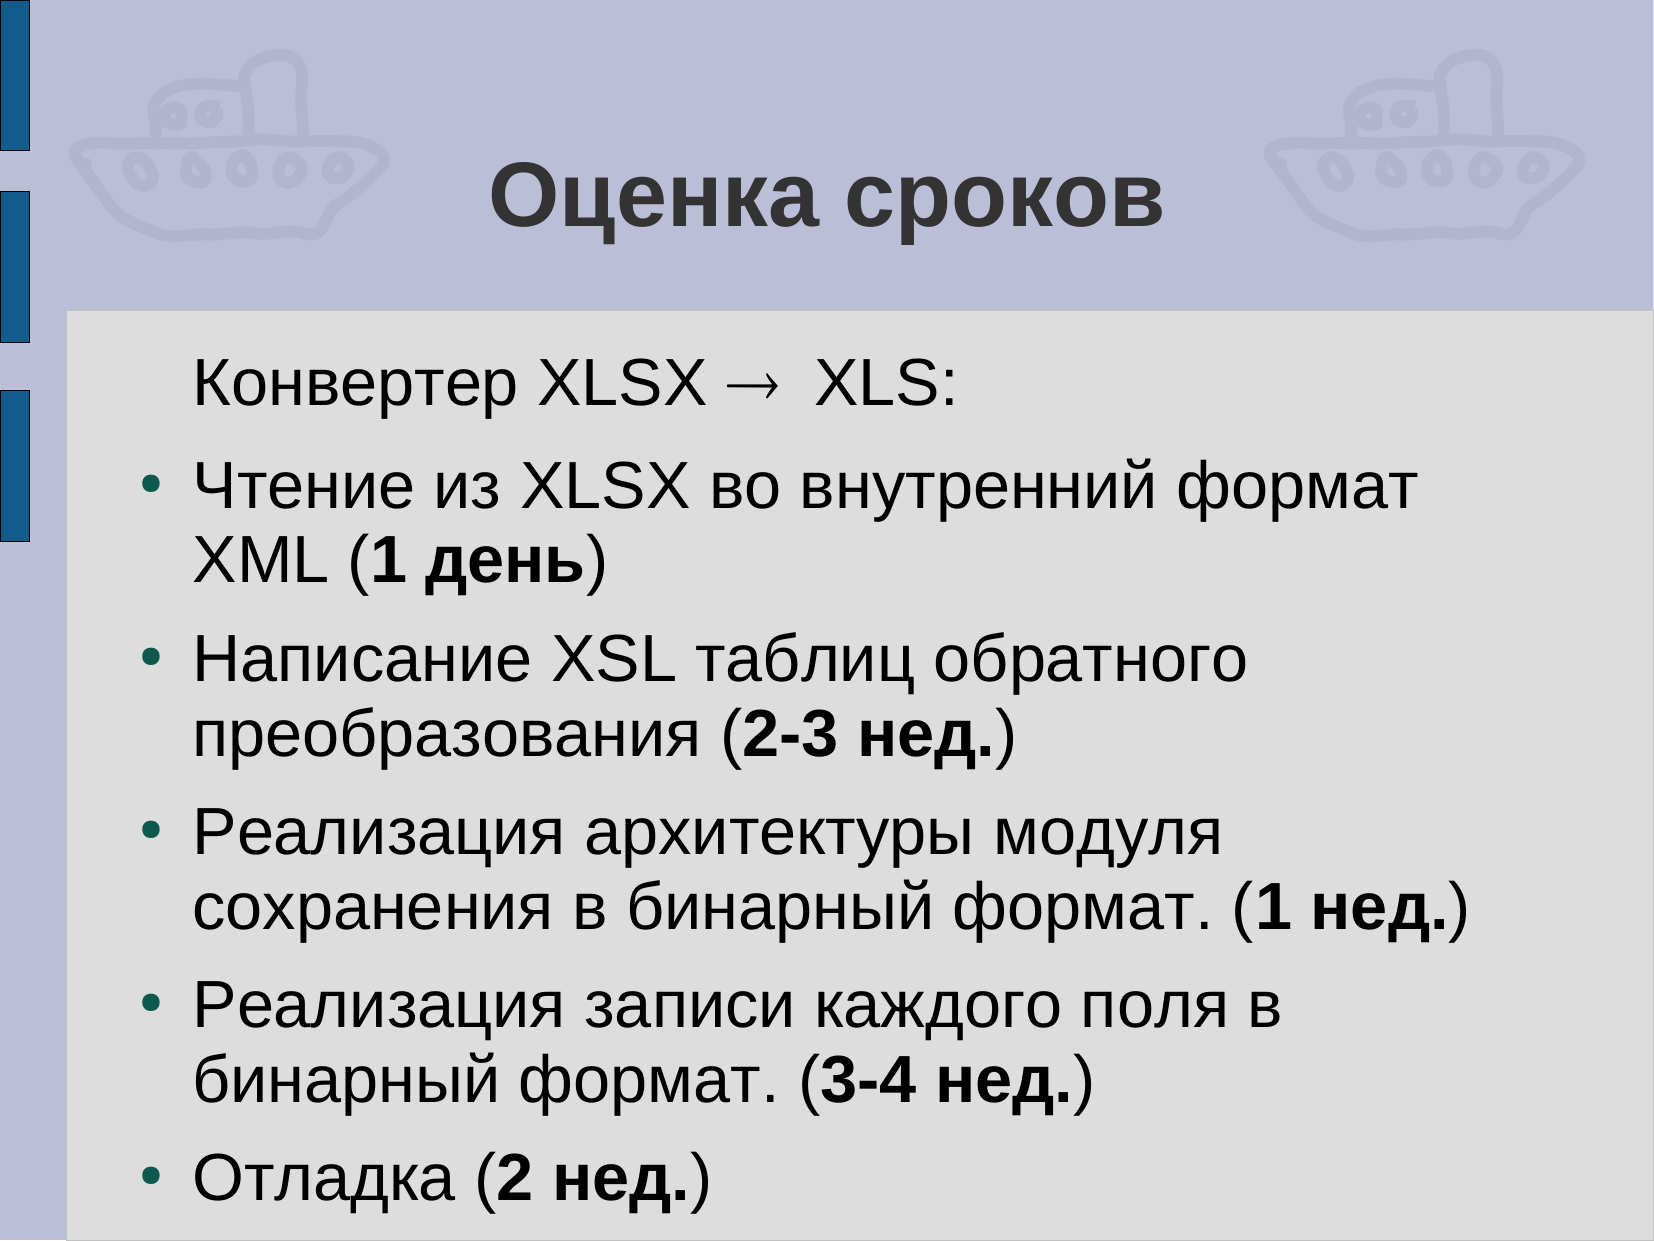

# Оценка сроков
Конвертер XLSX  XLS:
Чтение из XLSX во внутренний формат XML (1 день)
Написание XSL таблиц обратного преобразования (2-3 нед.)
Реализация архитектуры модуля сохранения в бинарный формат. (1 нед.)
Реализация записи каждого поля в бинарный формат. (3-4 нед.)
Отладка (2 нед.)